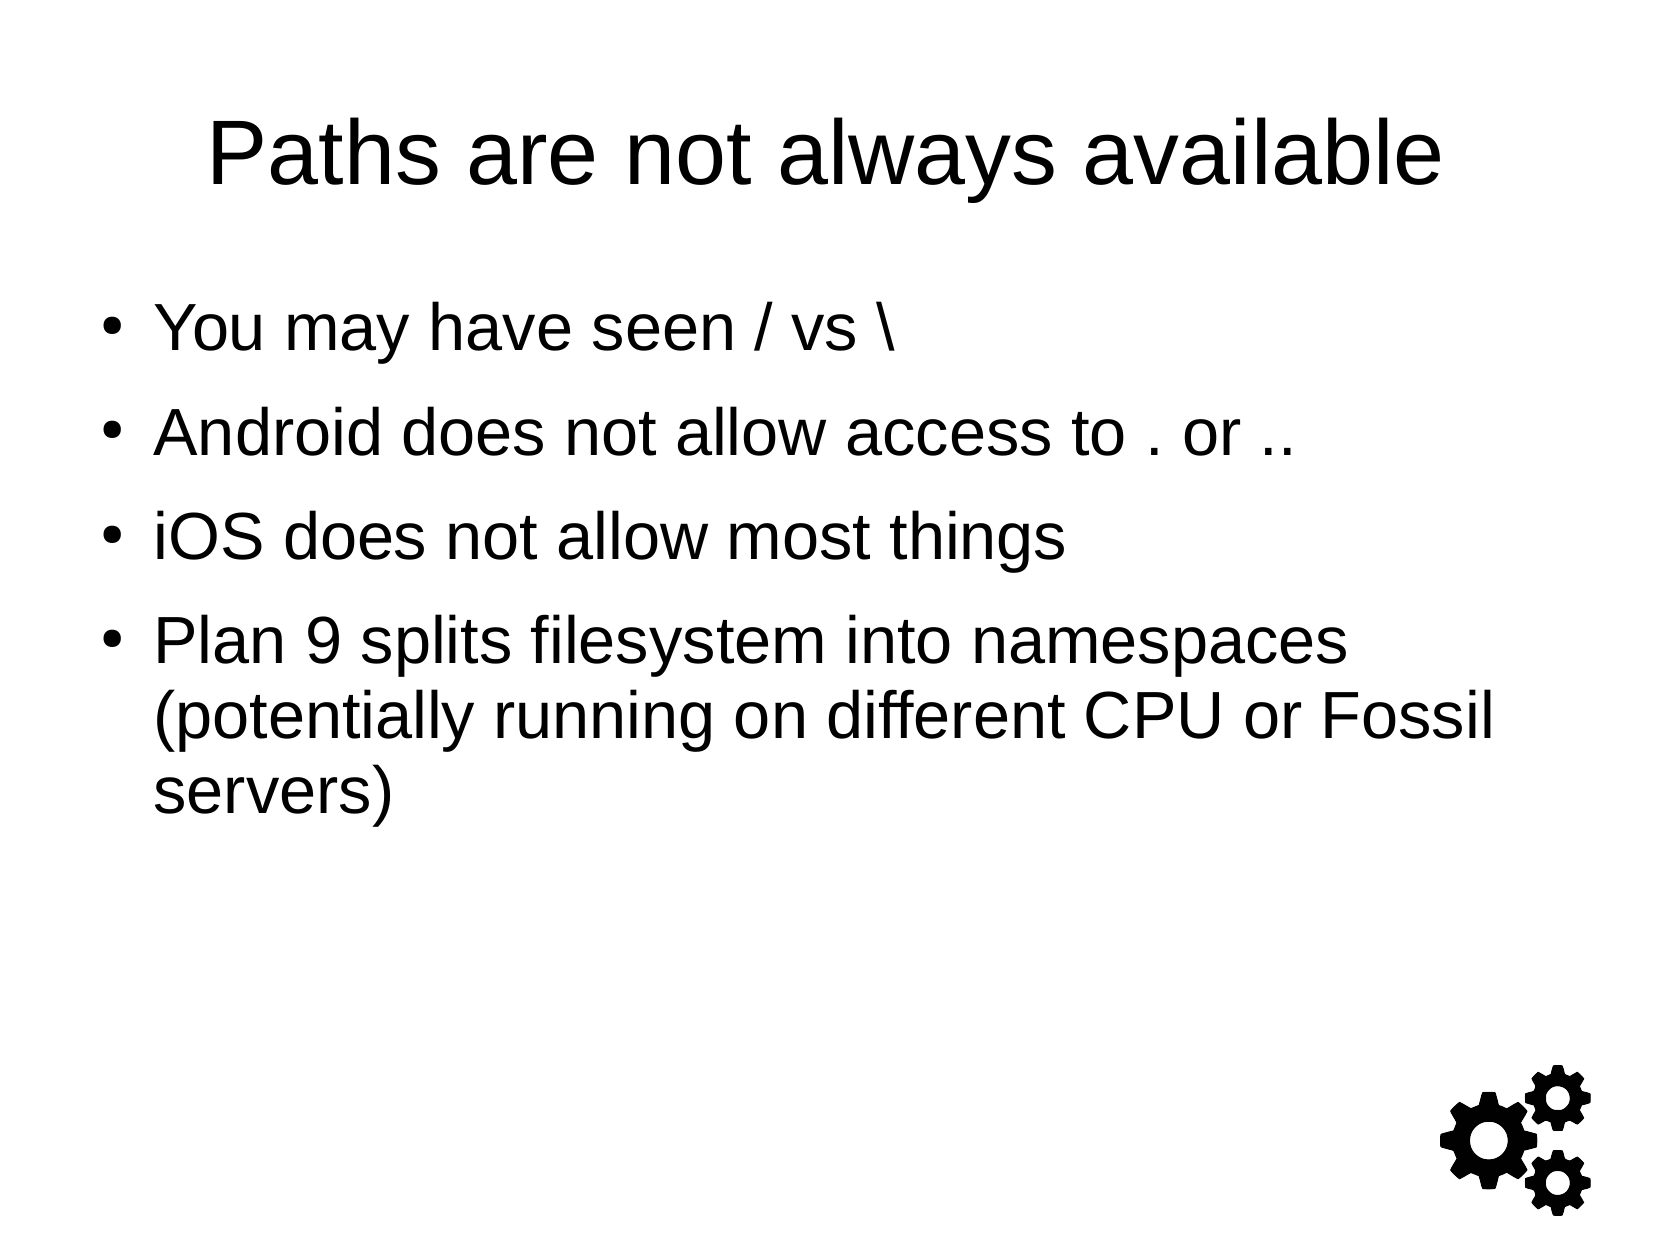

# Paths are not always available
You may have seen / vs \
Android does not allow access to . or ..
iOS does not allow most things
Plan 9 splits filesystem into namespaces (potentially running on different CPU or Fossil servers)